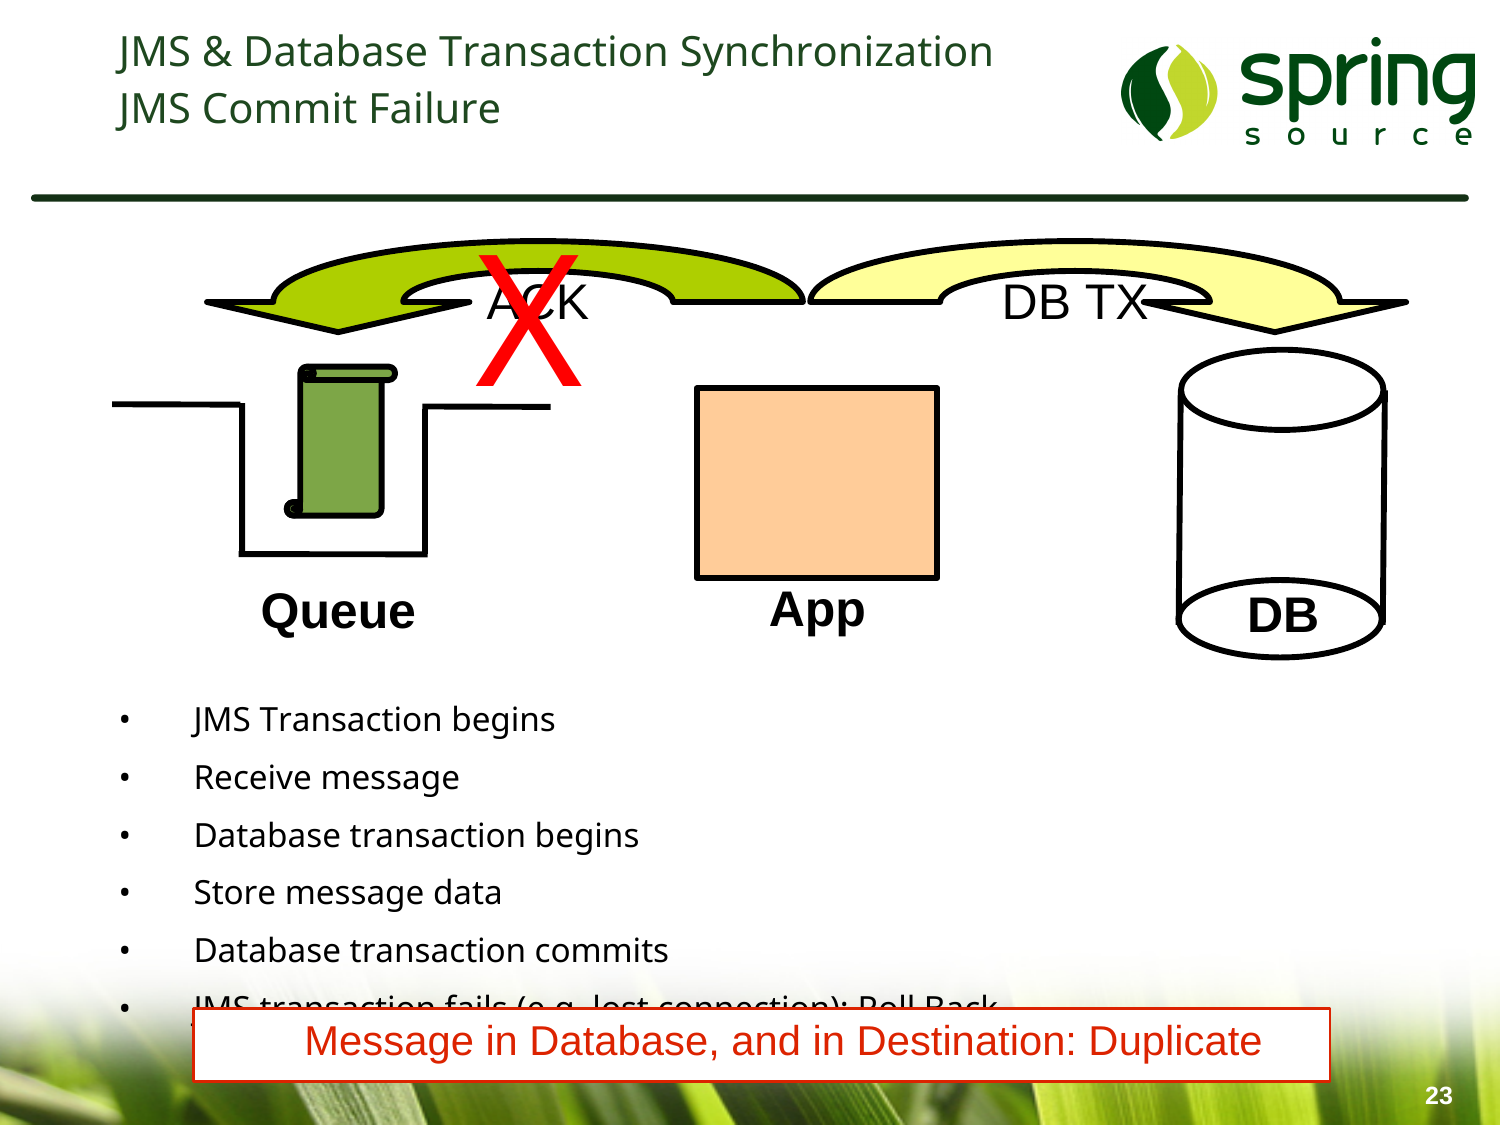

# JMS & Database Transaction Synchronization JMS Commit Failure
X
ACK
DB TX
App
Queue
DB
JMS Transaction begins
Receive message
Database transaction begins
Store message data
Database transaction commits
JMS transaction fails (e.g. lost connection): Roll Back
Message in Database, and in Destination: Duplicate